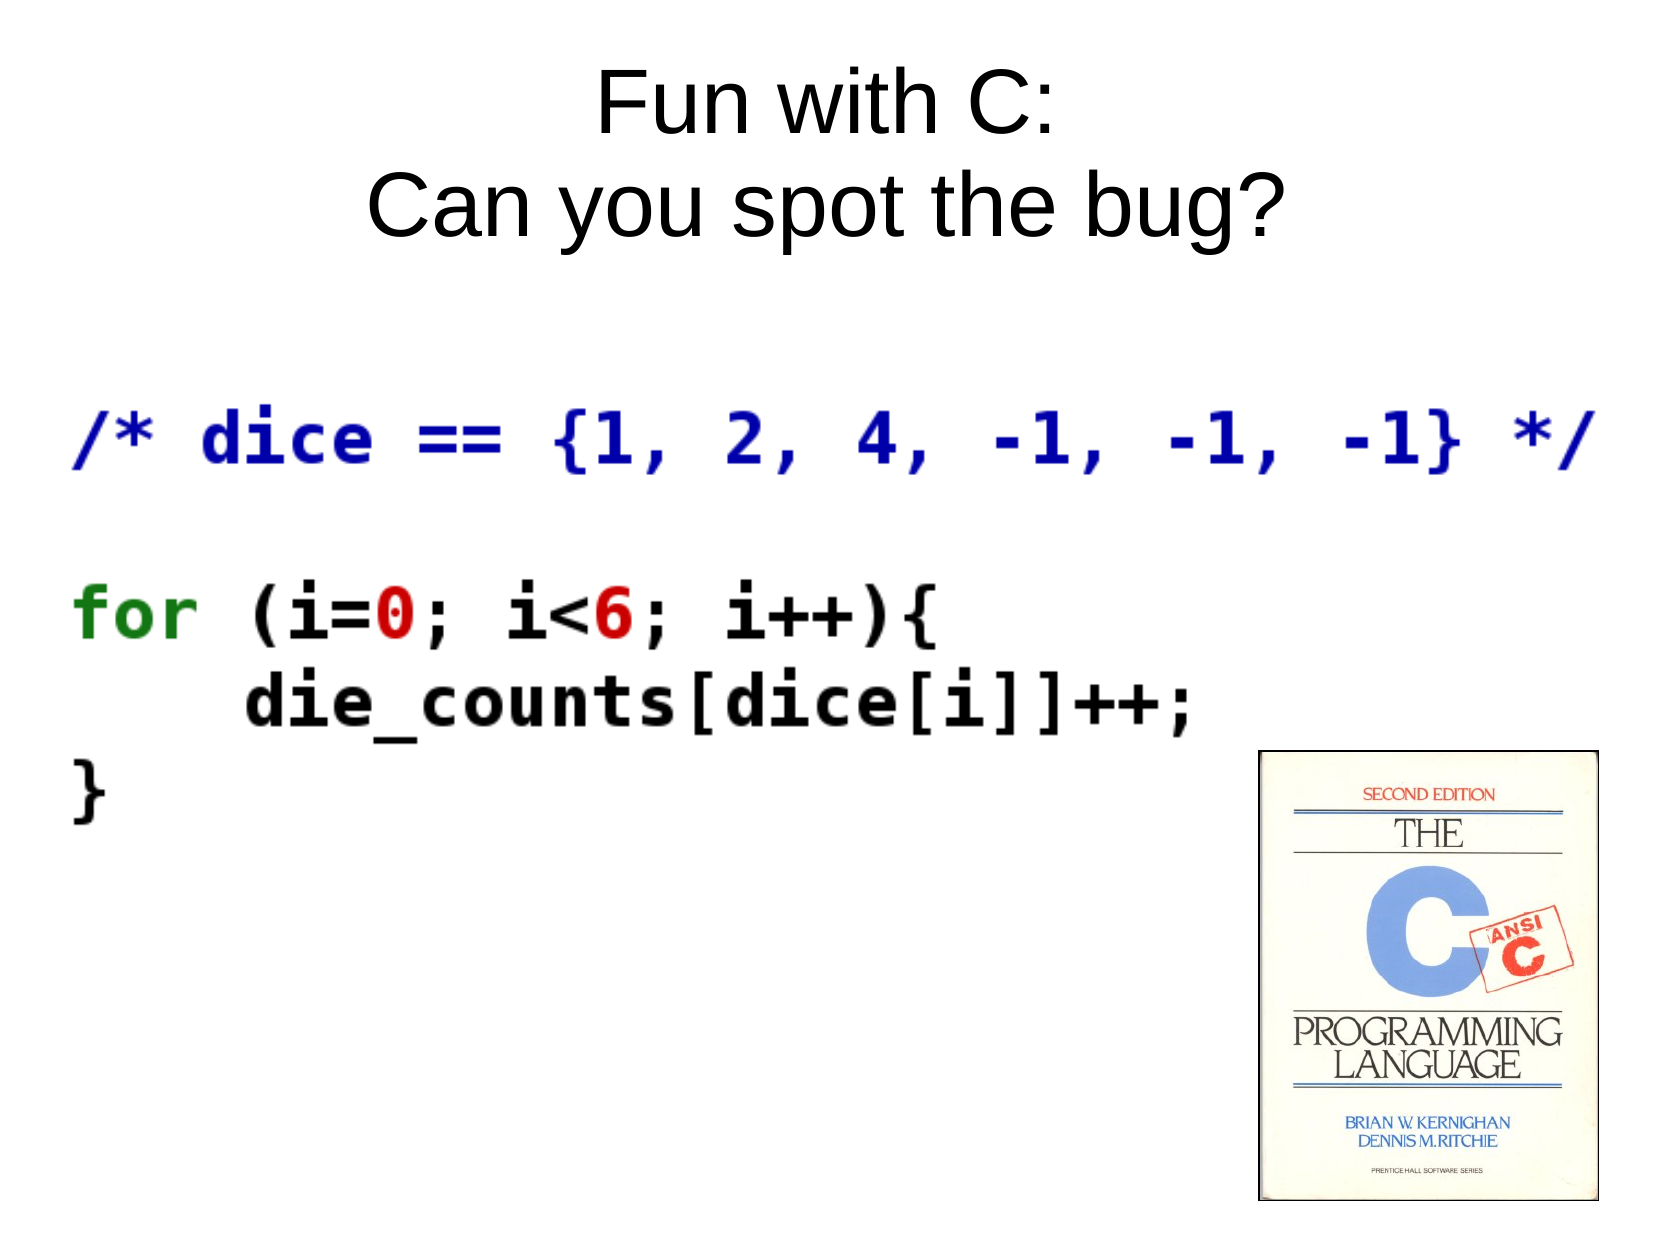

# Fun with C: Can you spot the bug?